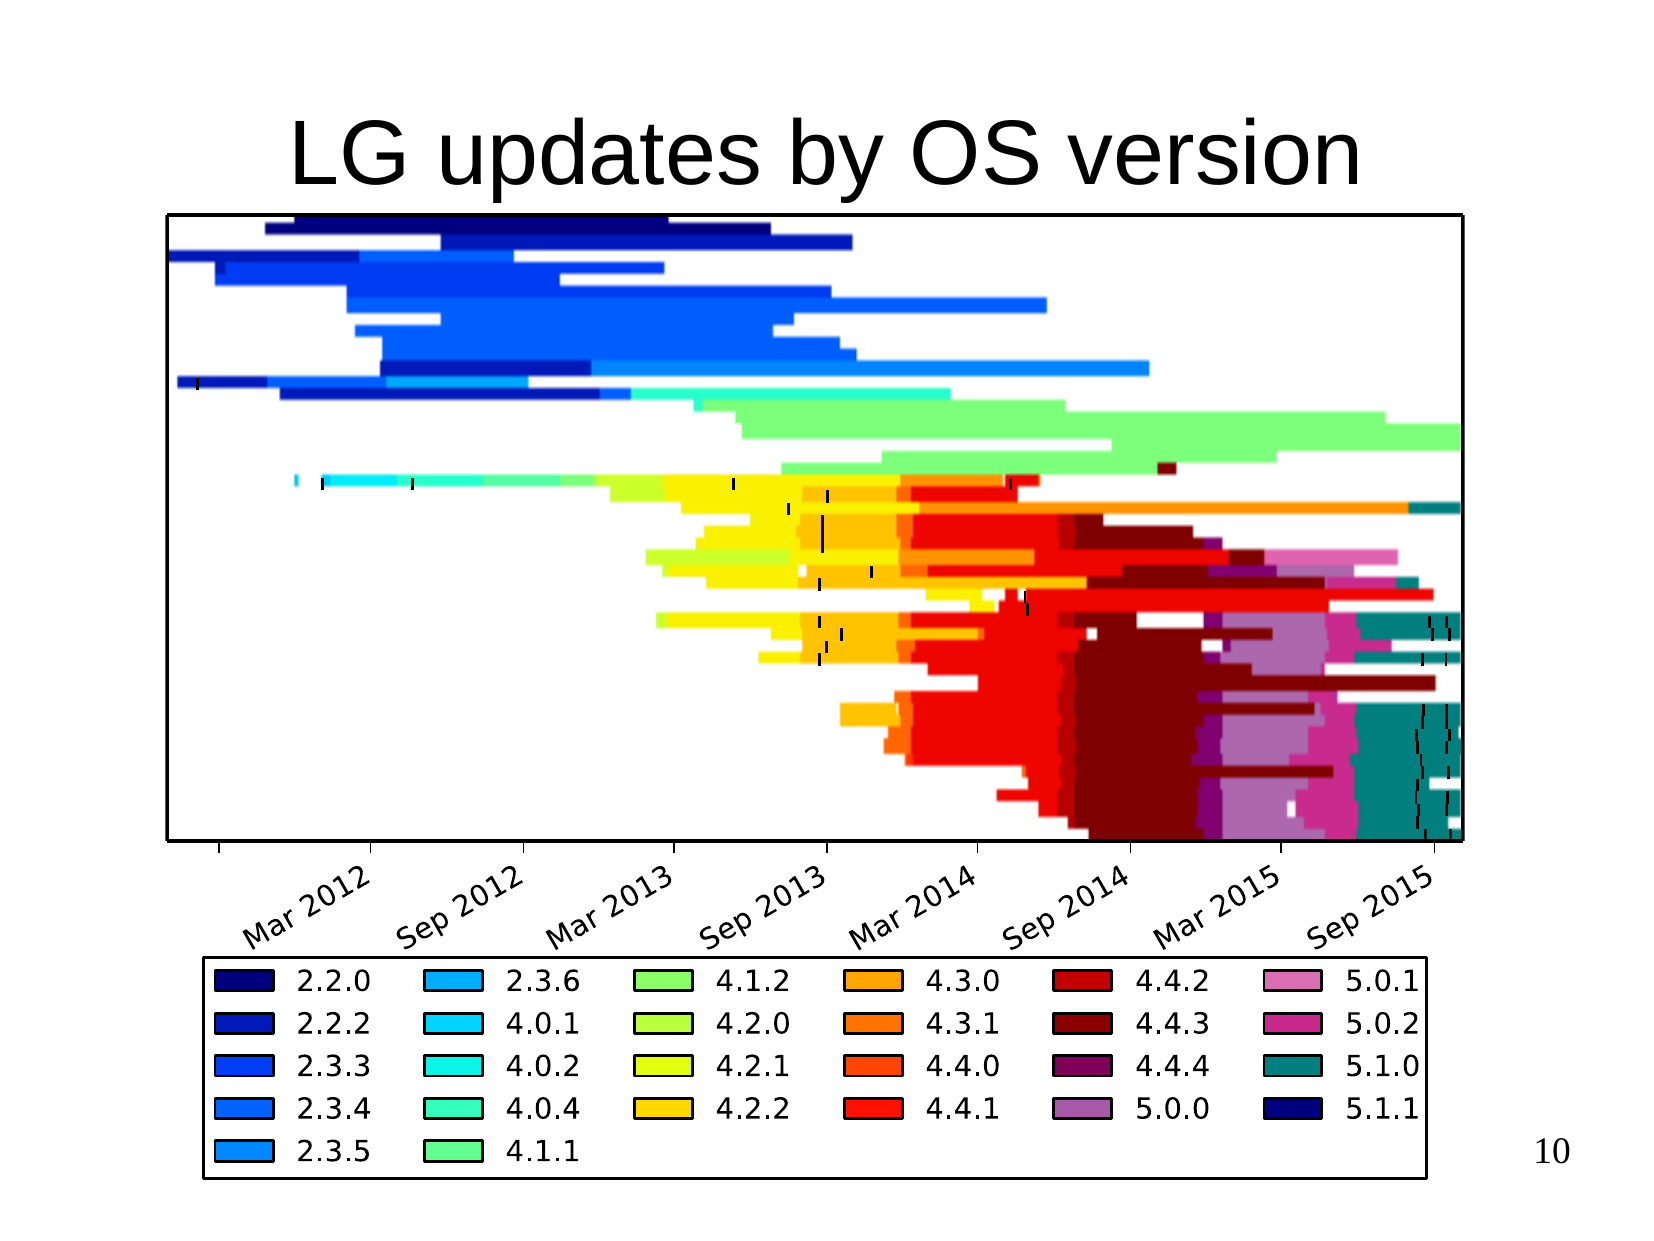

# LG updates by OS version
10